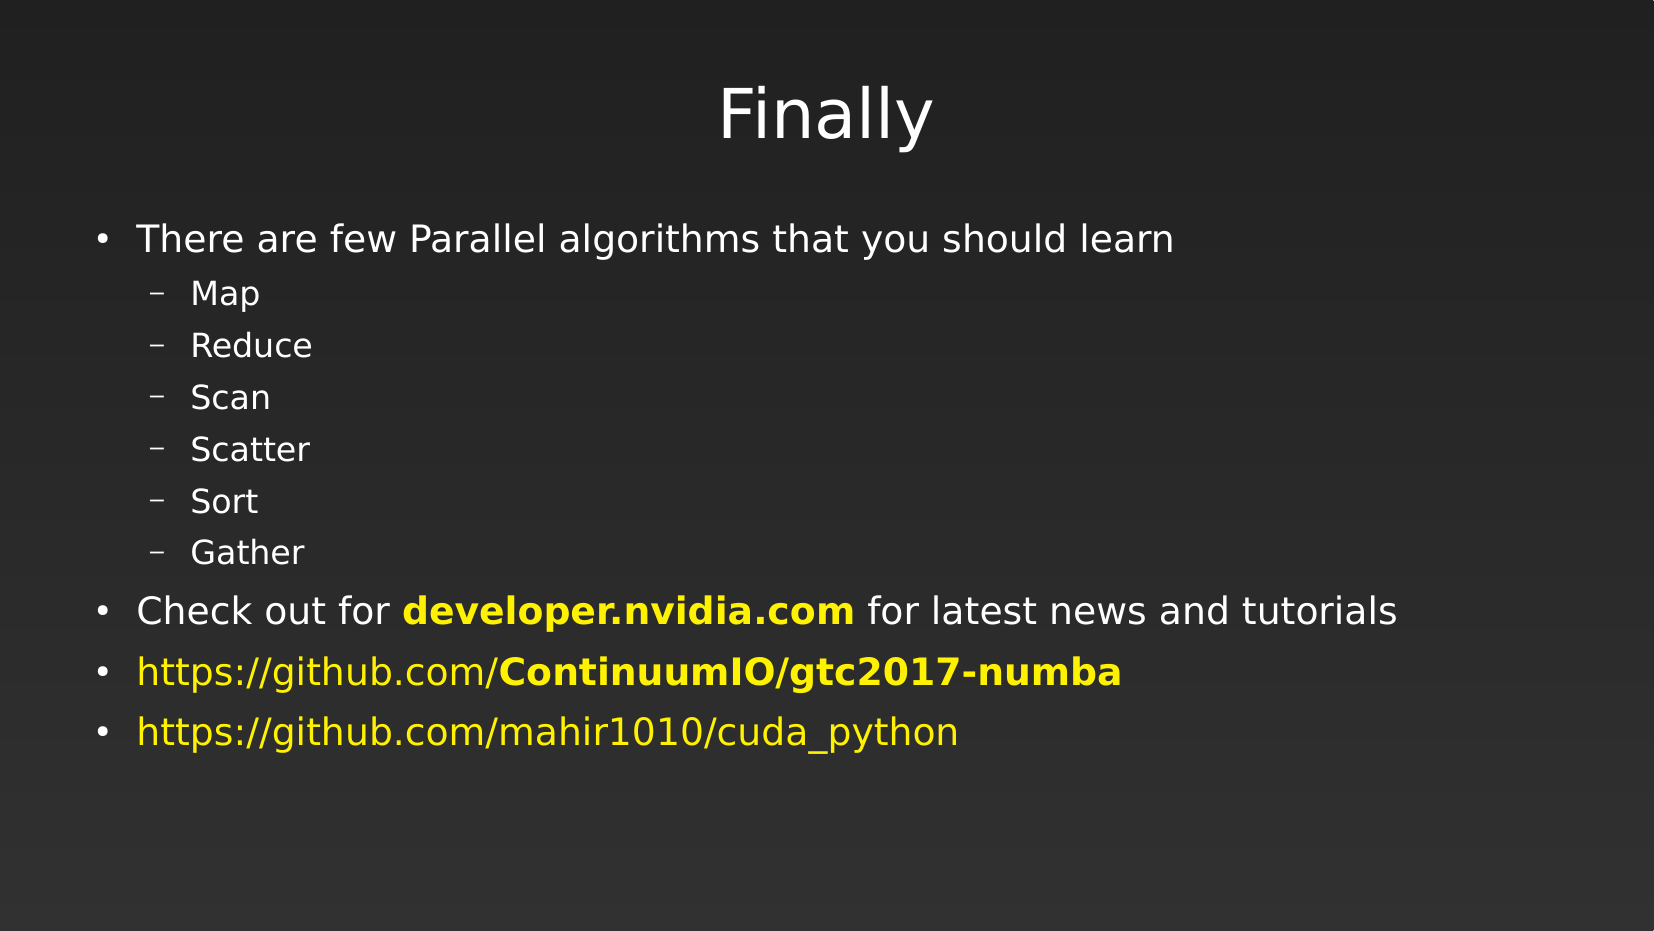

# Finally
There are few Parallel algorithms that you should learn
Map
Reduce
Scan
Scatter
Sort
Gather
Check out for developer.nvidia.com for latest news and tutorials
https://github.com/ContinuumIO/gtc2017-numba
https://github.com/mahir1010/cuda_python